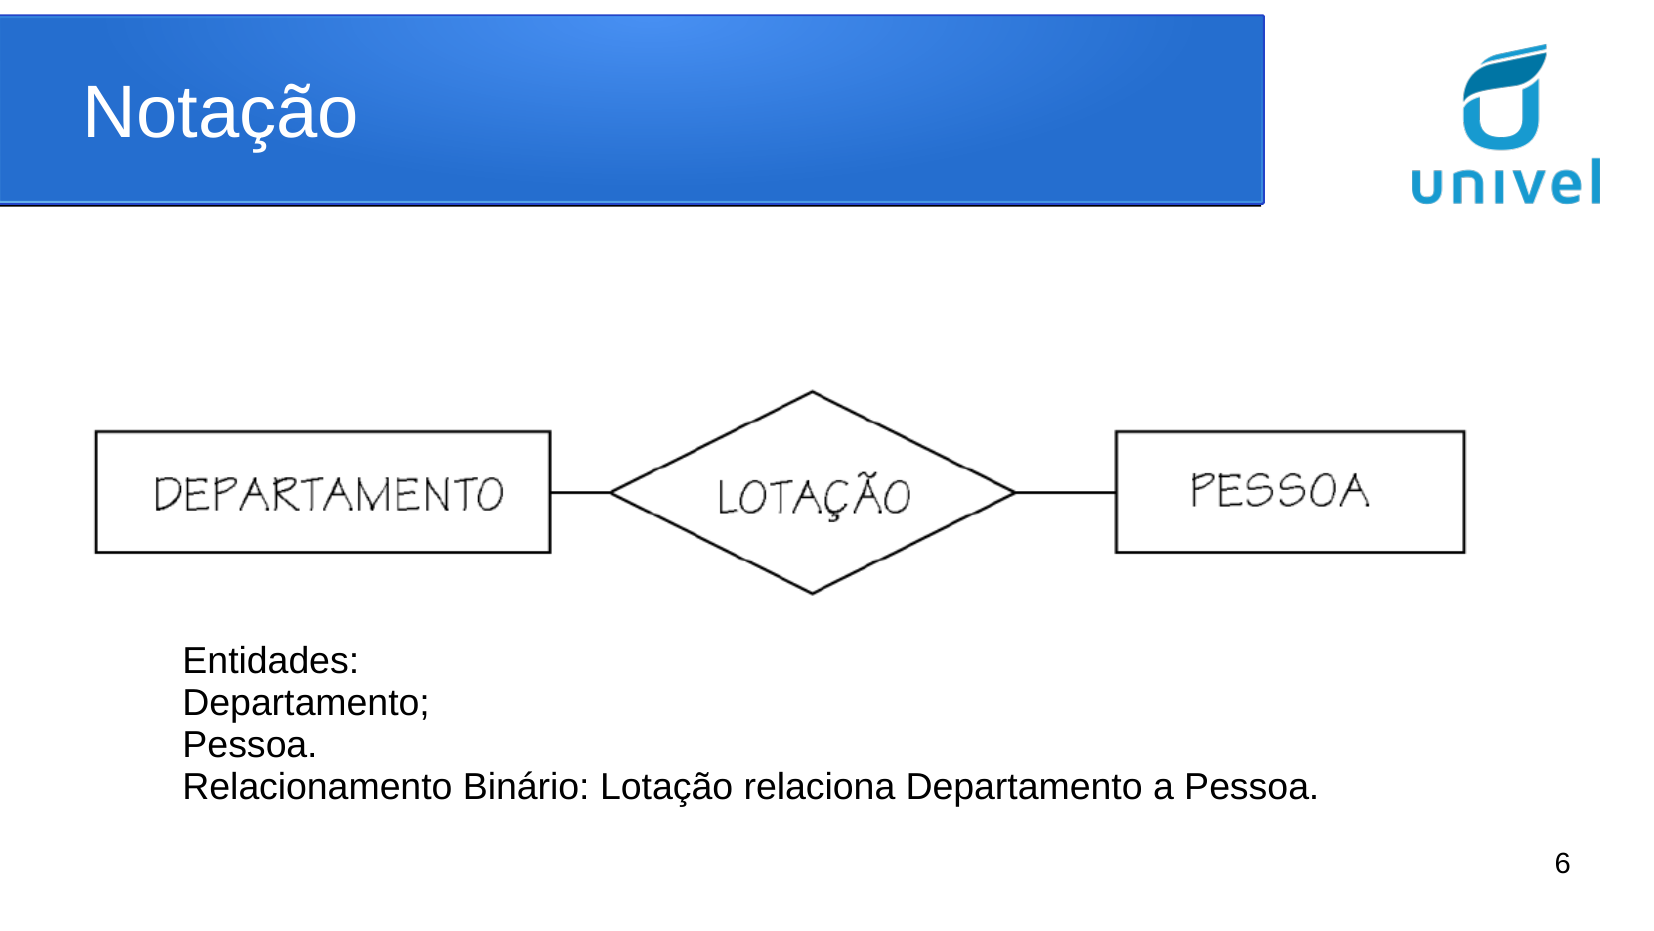

# Notação
Entidades:
Departamento;
Pessoa.
Relacionamento Binário: Lotação relaciona Departamento a Pessoa.
6